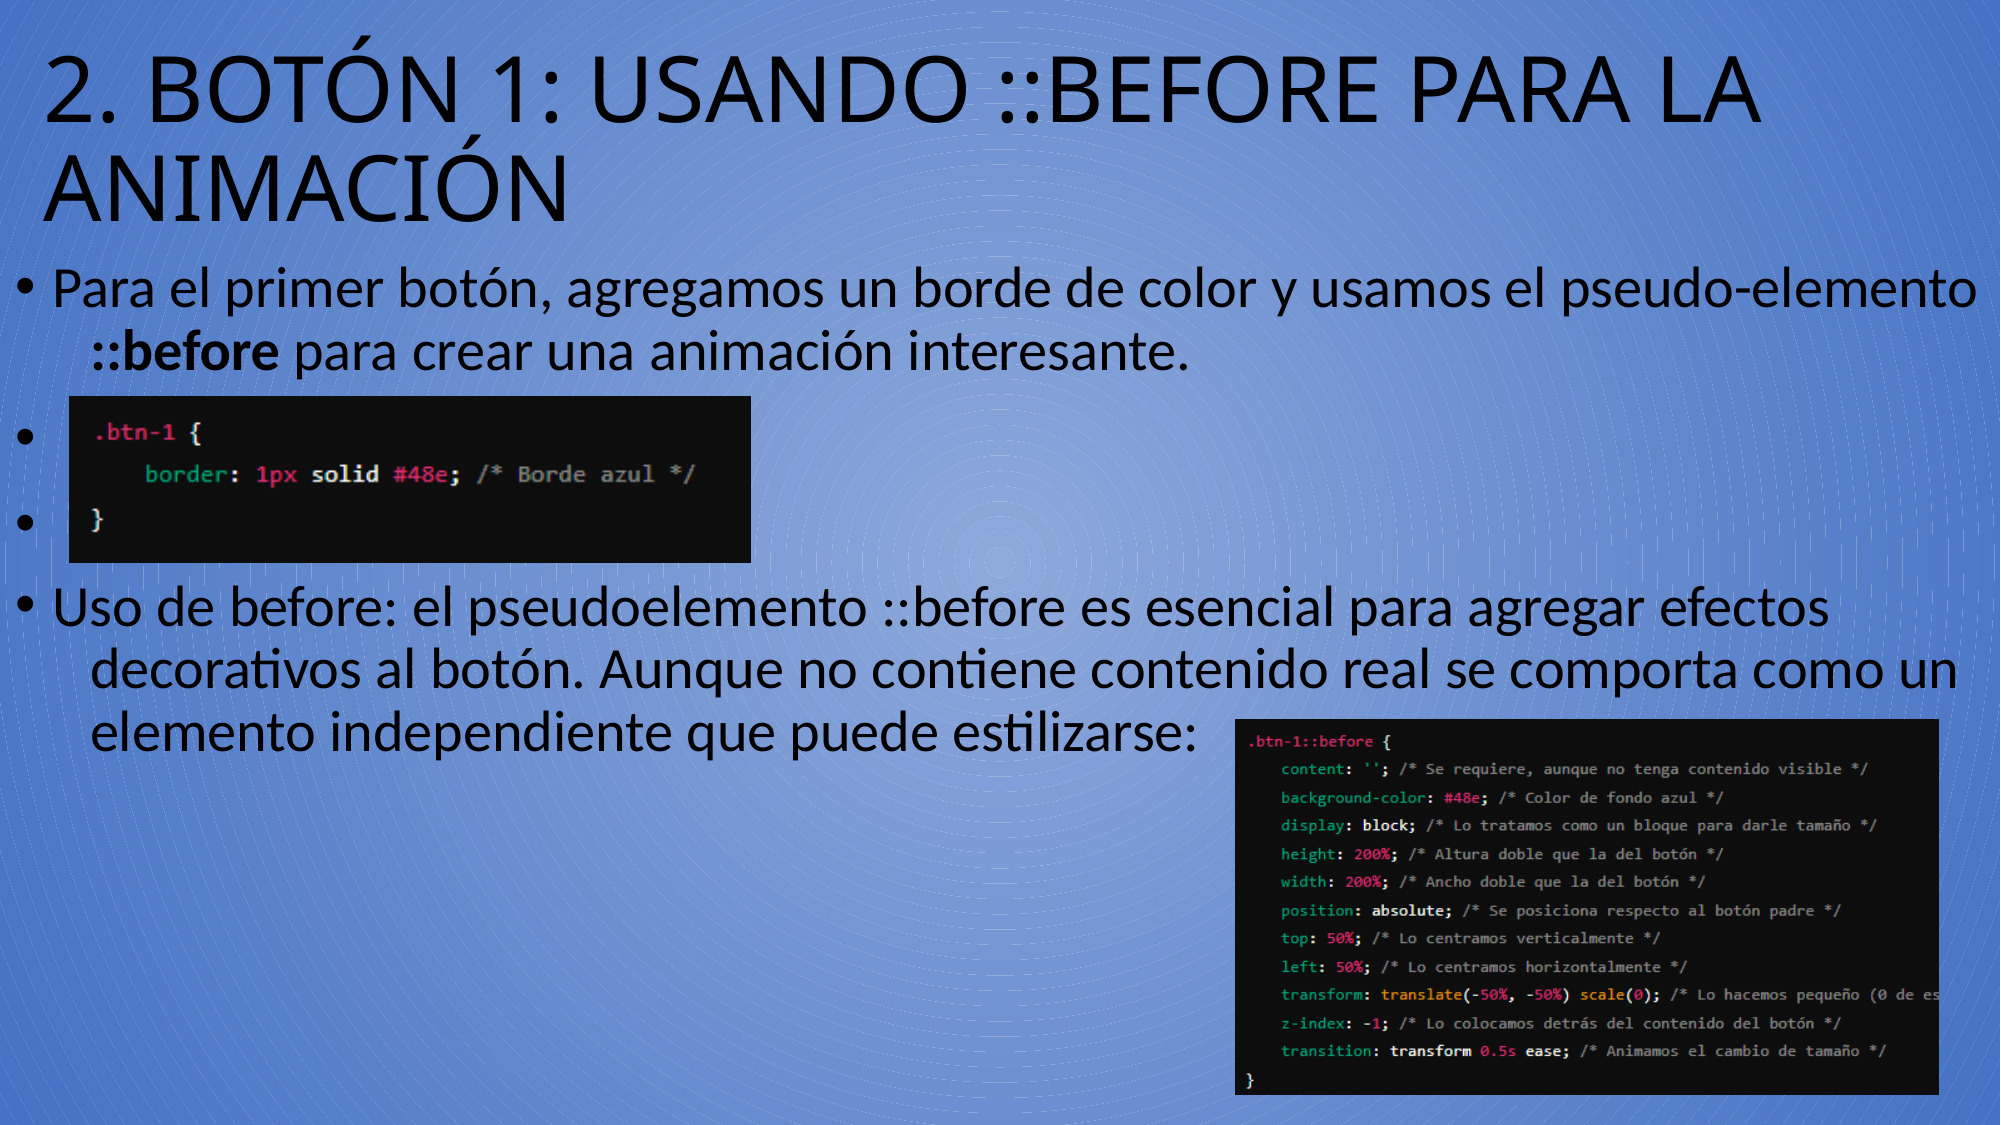

# 2. BOTÓN 1: USANDO ::BEFORE PARA LA ANIMACIÓN
Para el primer botón, agregamos un borde de color y usamos el pseudo-elemento ::before para crear una animación interesante.
Uso de before: el pseudoelemento ::before es esencial para agregar efectos decorativos al botón. Aunque no contiene contenido real se comporta como un elemento independiente que puede estilizarse: